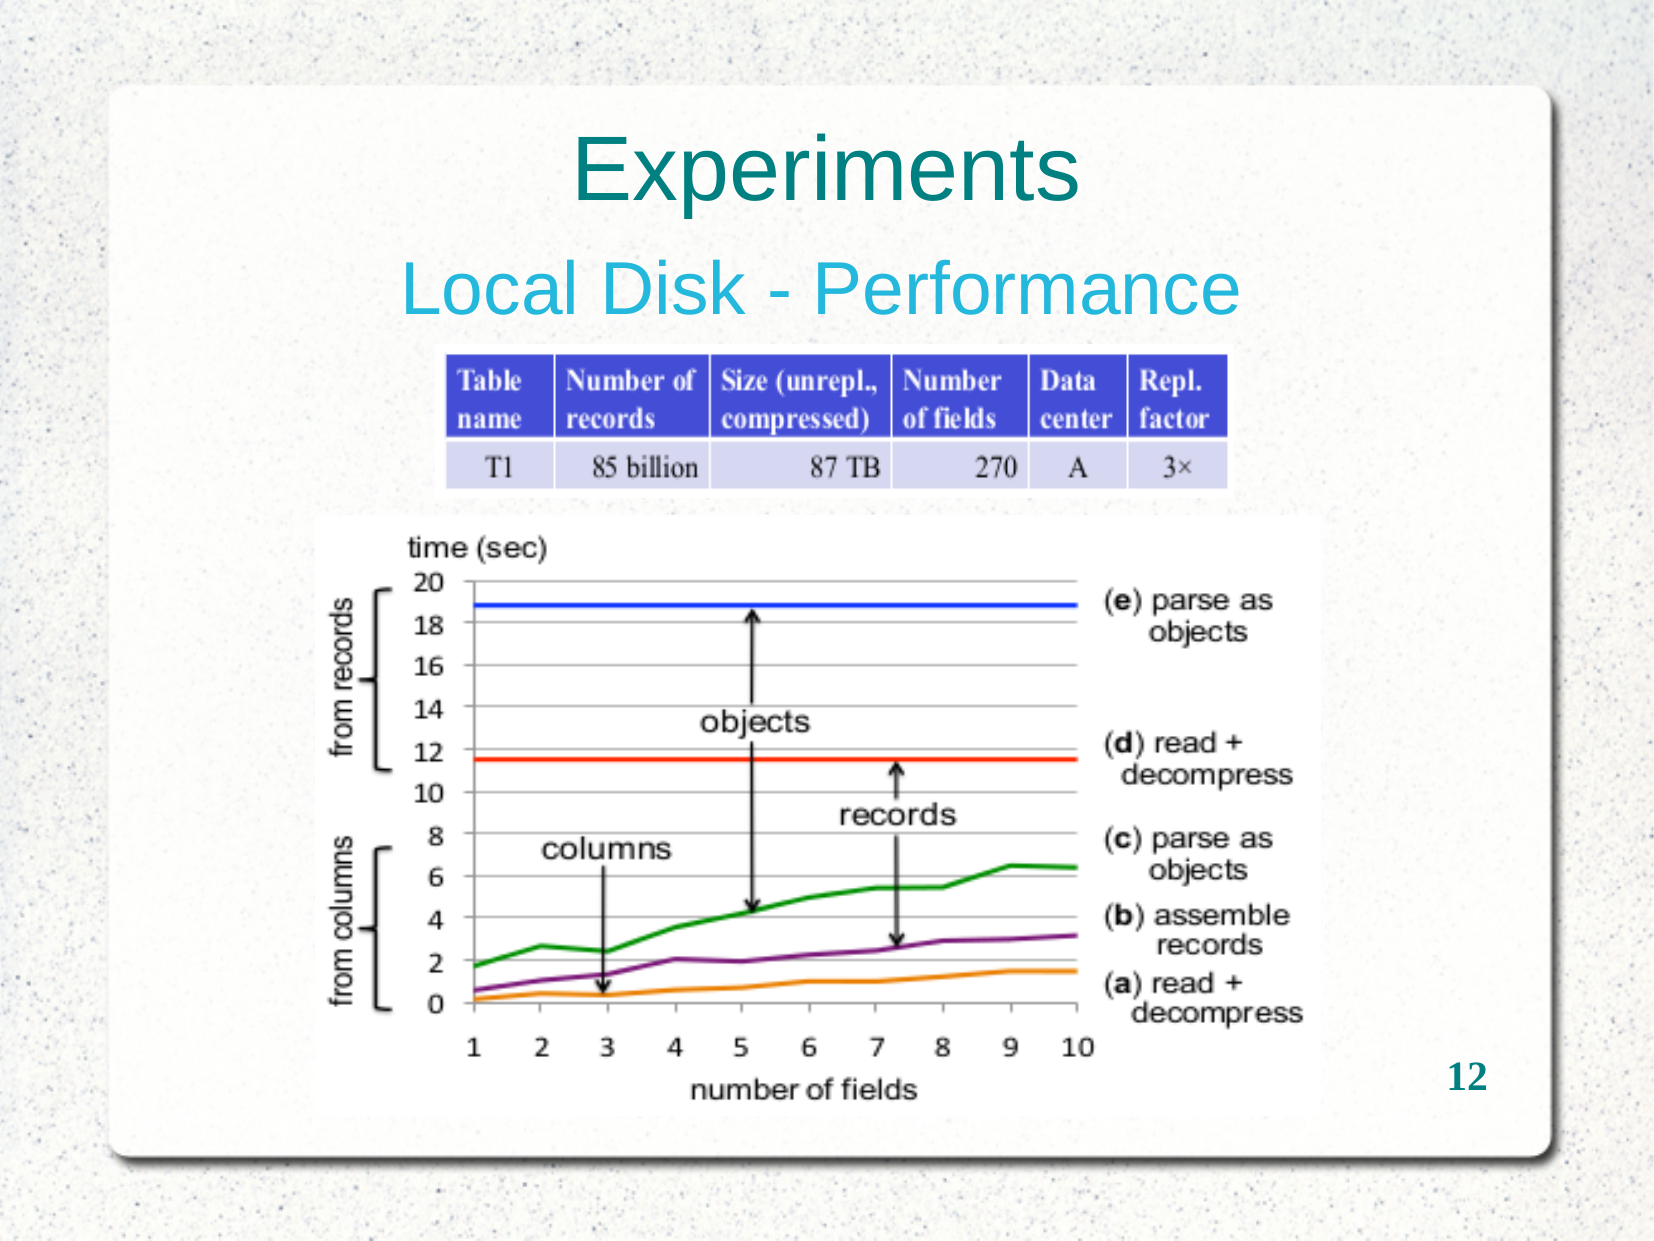

# Experiments
Local Disk - Performance
12